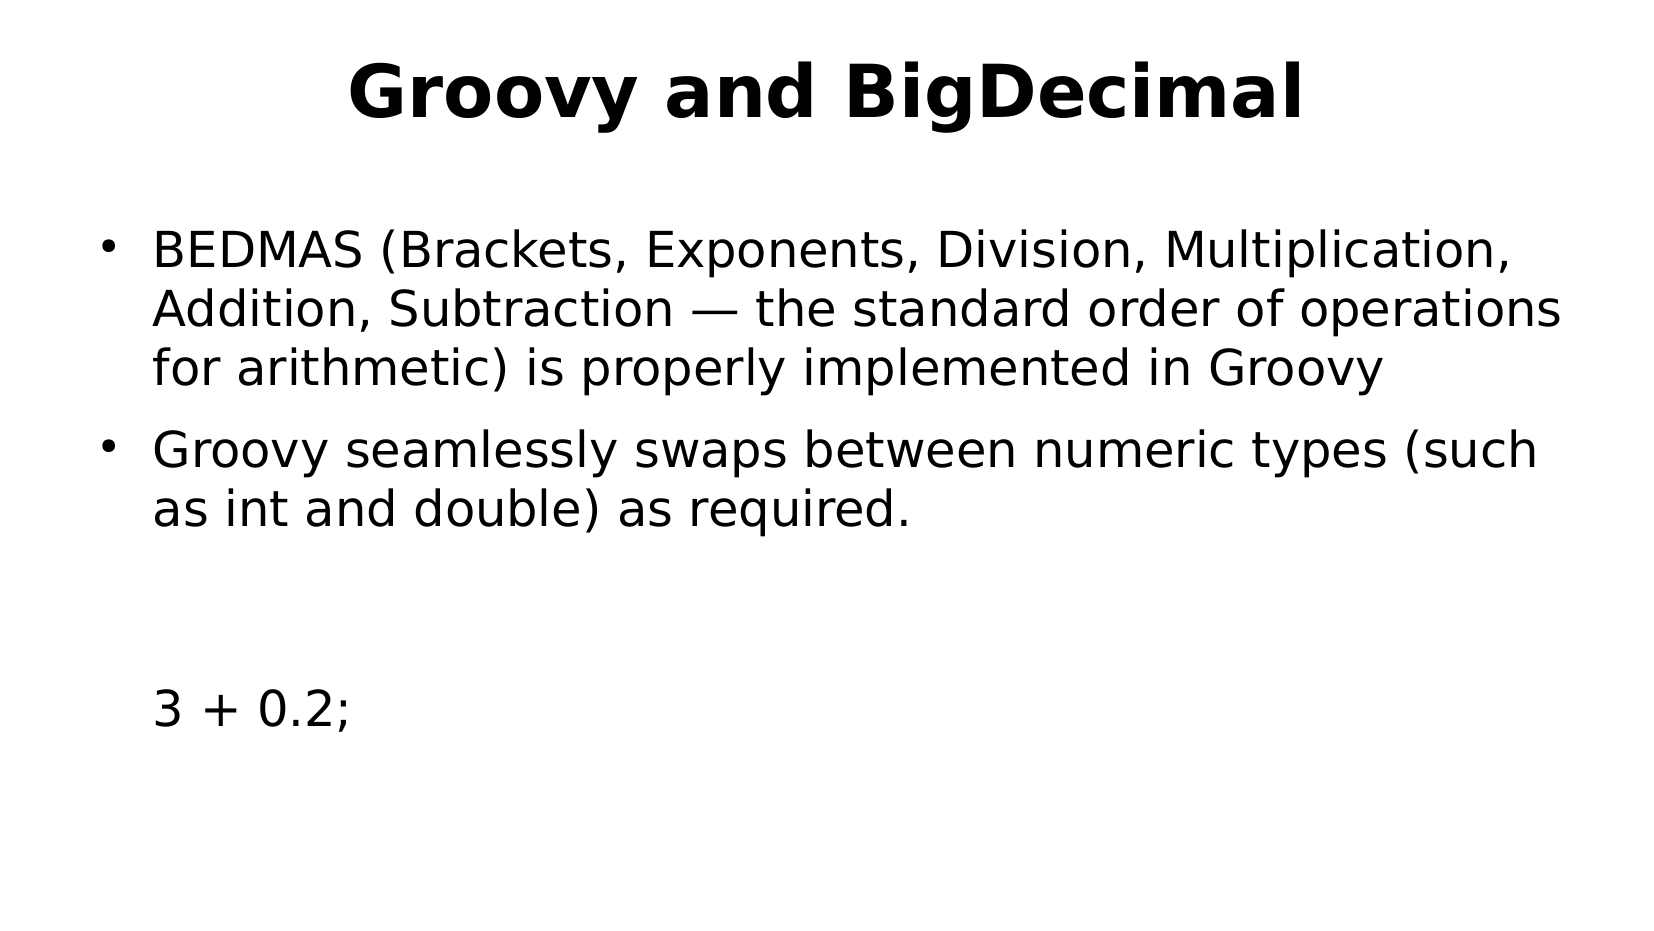

# Groovy and BigDecimal
BEDMAS (Brackets, Exponents, Division, Multiplication, Addition, Subtraction — the standard order of operations for arithmetic) is properly implemented in Groovy
Groovy seamlessly swaps between numeric types (such as int and double) as required.
3 + 0.2;